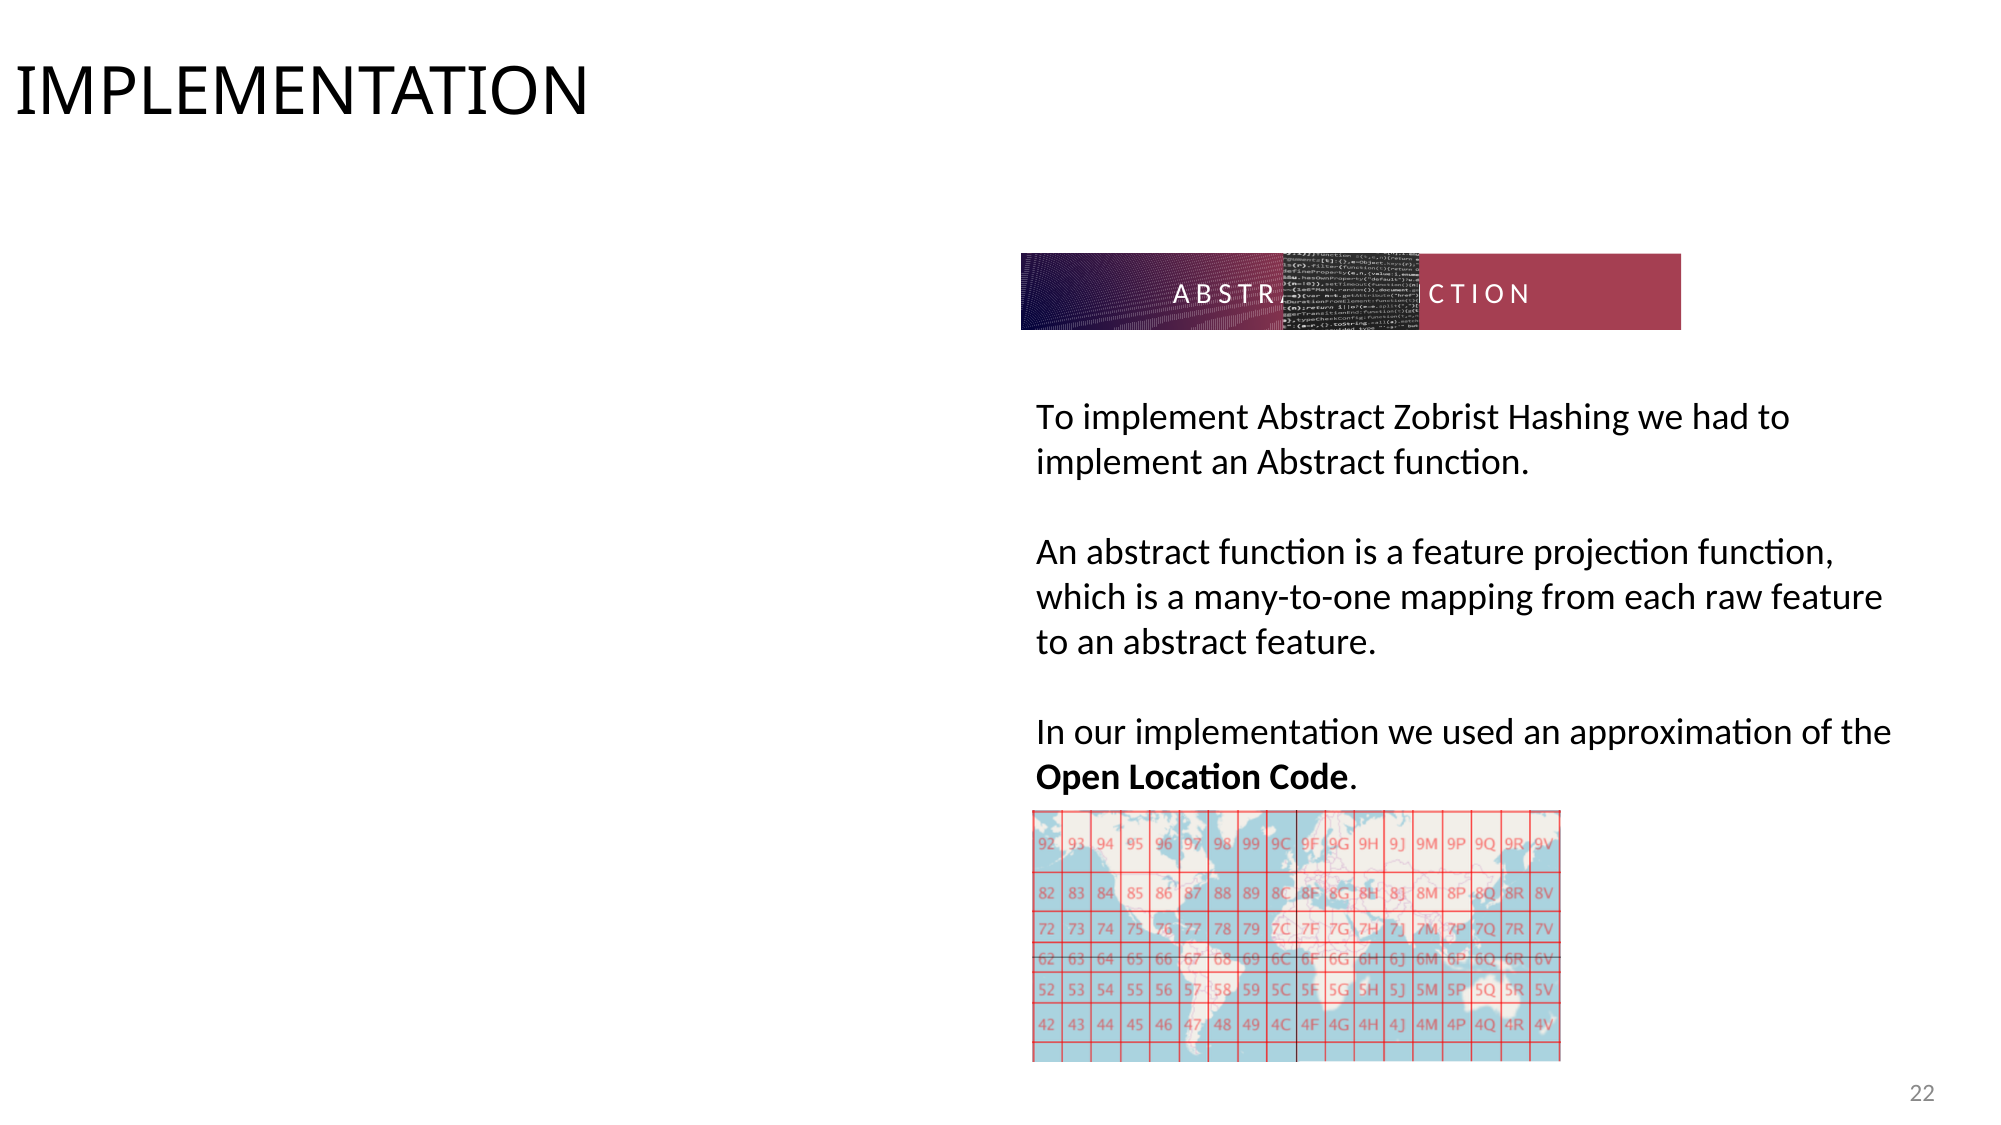

# implementation
ABSTRACT FUNCTION
To implement Abstract Zobrist Hashing we had to implement an Abstract function.
An abstract function is a feature projection function, which is a many-to-one mapping from each raw feature
to an abstract feature.
In our implementation we used an approximation of the Open Location Code.